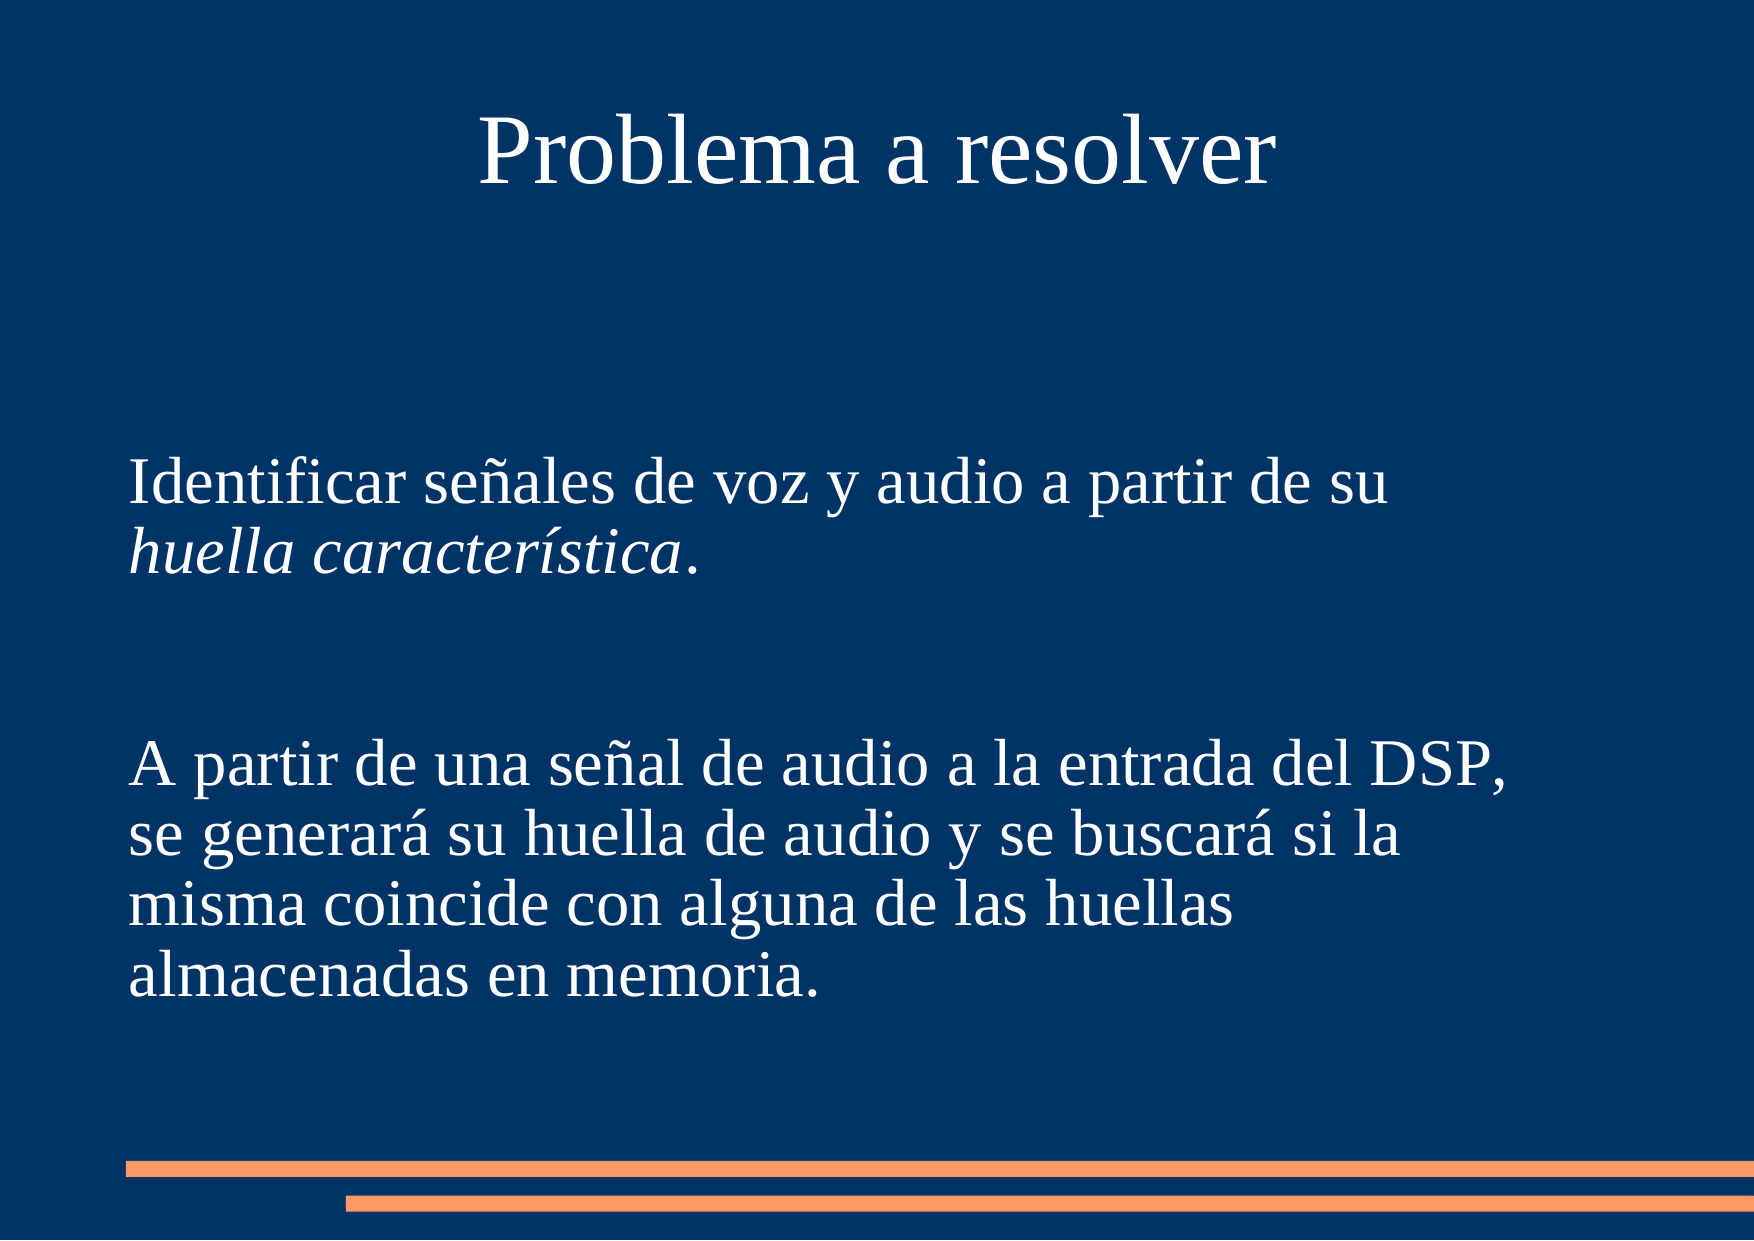

# Problema a resolver
Identificar señales de voz y audio a partir de su
huella característica.
A partir de una señal de audio a la entrada del DSP,
se generará su huella de audio y se buscará si la
misma coincide con alguna de las huellas
almacenadas en memoria.